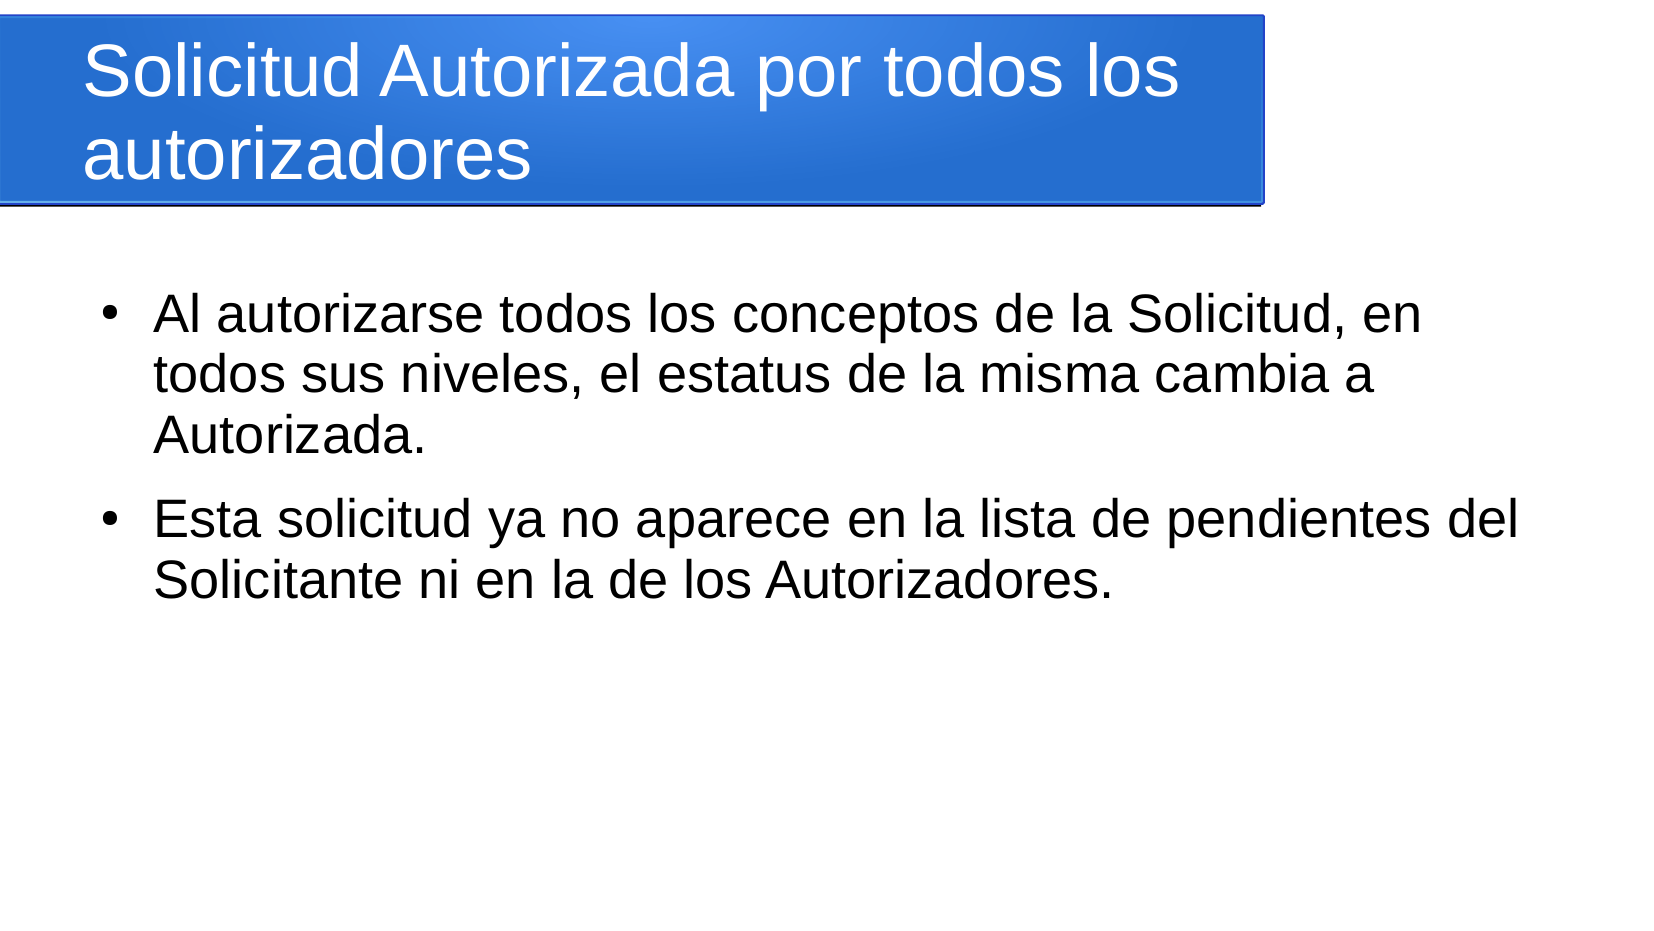

# Solicitud Autorizada por todos los autorizadores
Al autorizarse todos los conceptos de la Solicitud, en todos sus niveles, el estatus de la misma cambia a Autorizada.
Esta solicitud ya no aparece en la lista de pendientes del Solicitante ni en la de los Autorizadores.